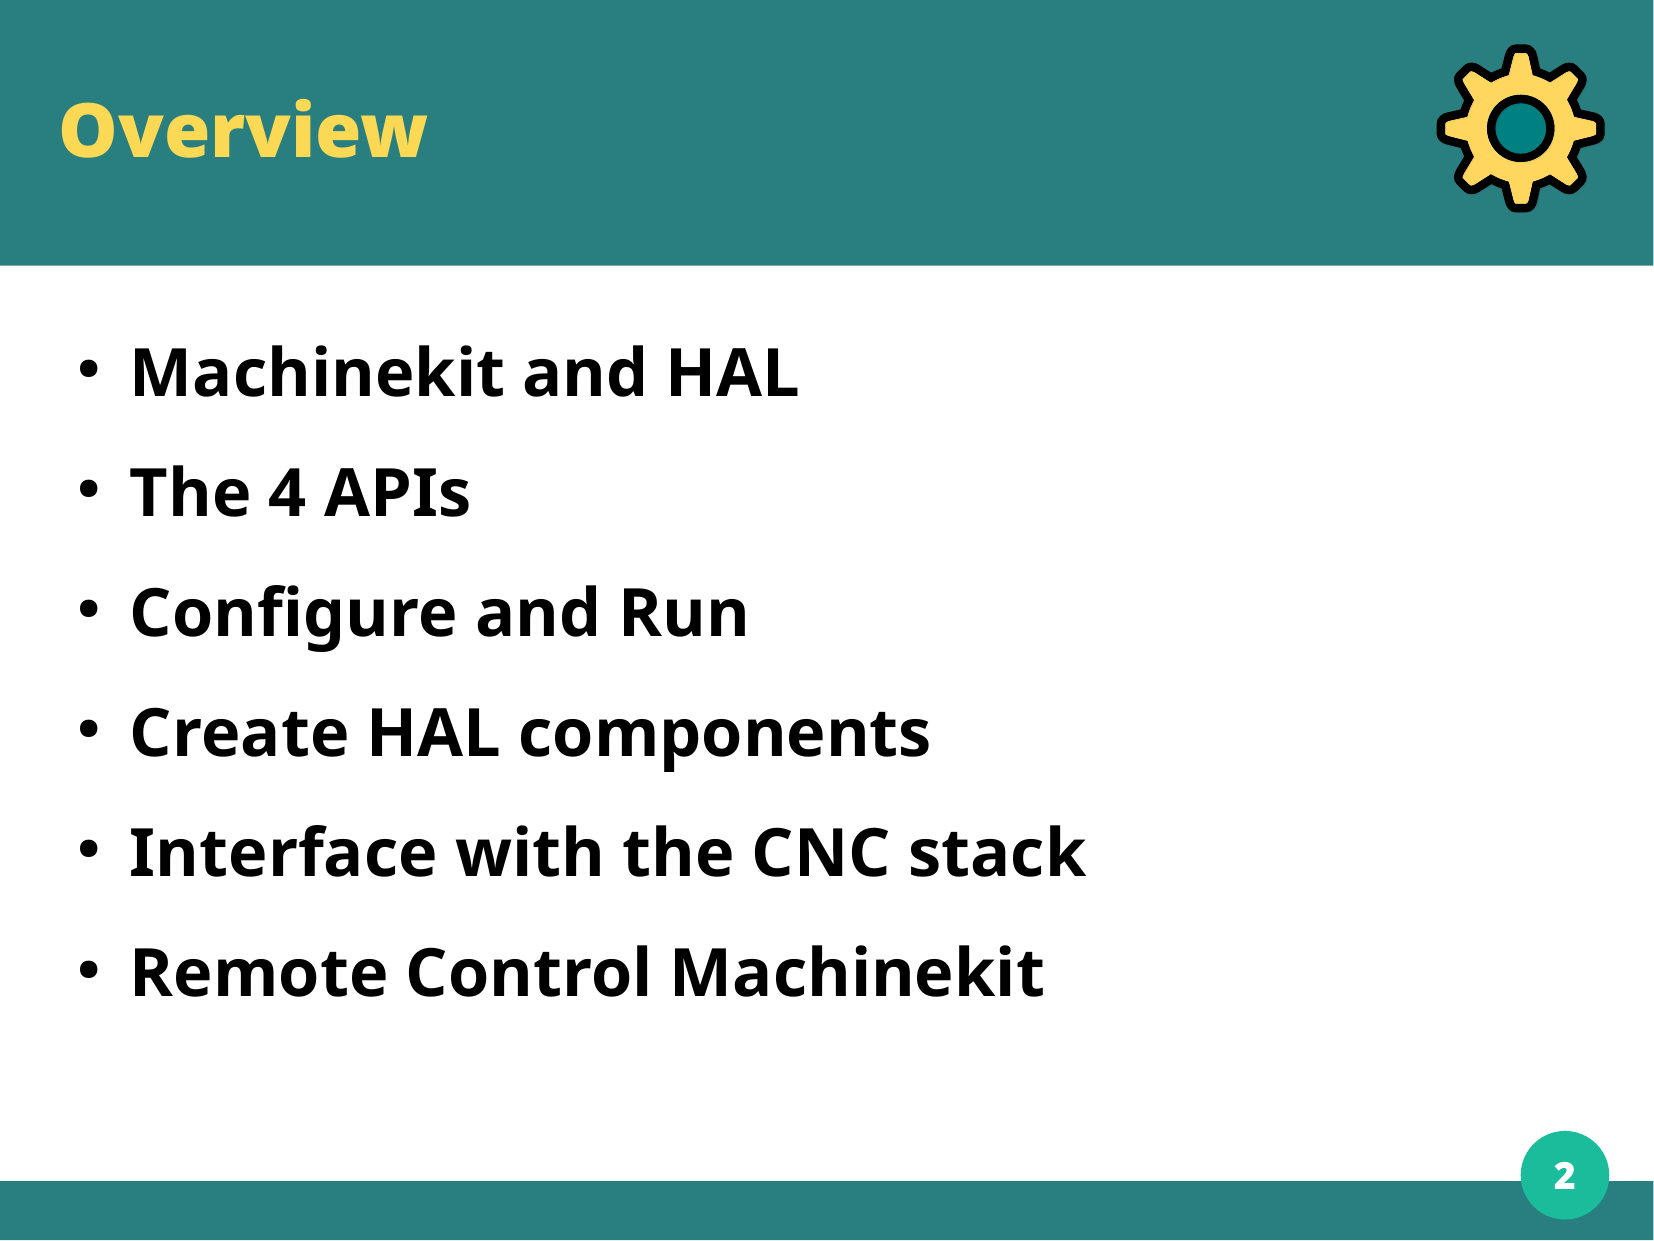

# Overview
Machinekit and HAL
The 4 APIs
Configure and Run
Create HAL components
Interface with the CNC stack
Remote Control Machinekit
2